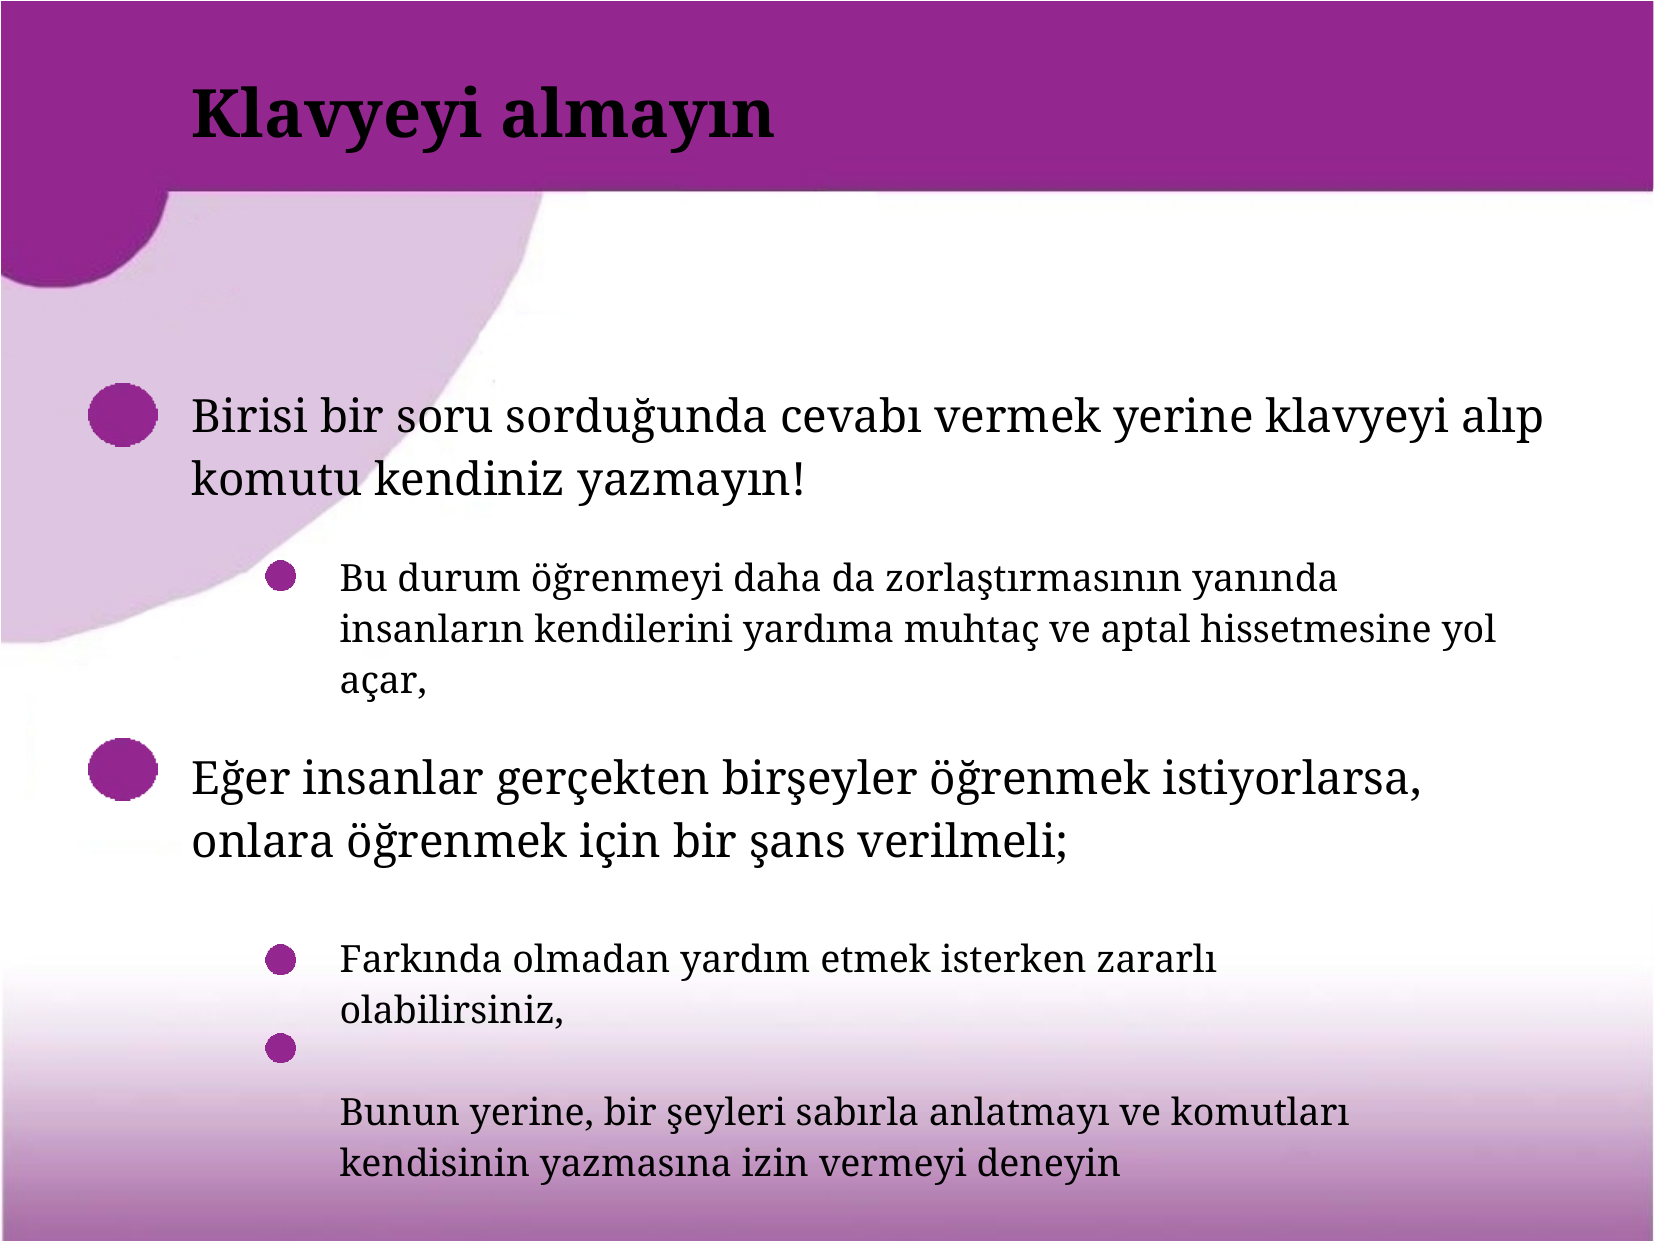

Klavyeyi almayın
Birisi bir soru sorduğunda cevabı vermek yerine klavyeyi alıp komutu kendiniz yazmayın!
Bu durum öğrenmeyi daha da zorlaştırmasının yanında insanların kendilerini yardıma muhtaç ve aptal hissetmesine yol açar,
Eğer insanlar gerçekten birşeyler öğrenmek istiyorlarsa, onlara öğrenmek için bir şans verilmeli;
Farkında olmadan yardım etmek isterken zararlı olabilirsiniz,
Bunun yerine, bir şeyleri sabırla anlatmayı ve komutları kendisinin yazmasına izin vermeyi deneyin